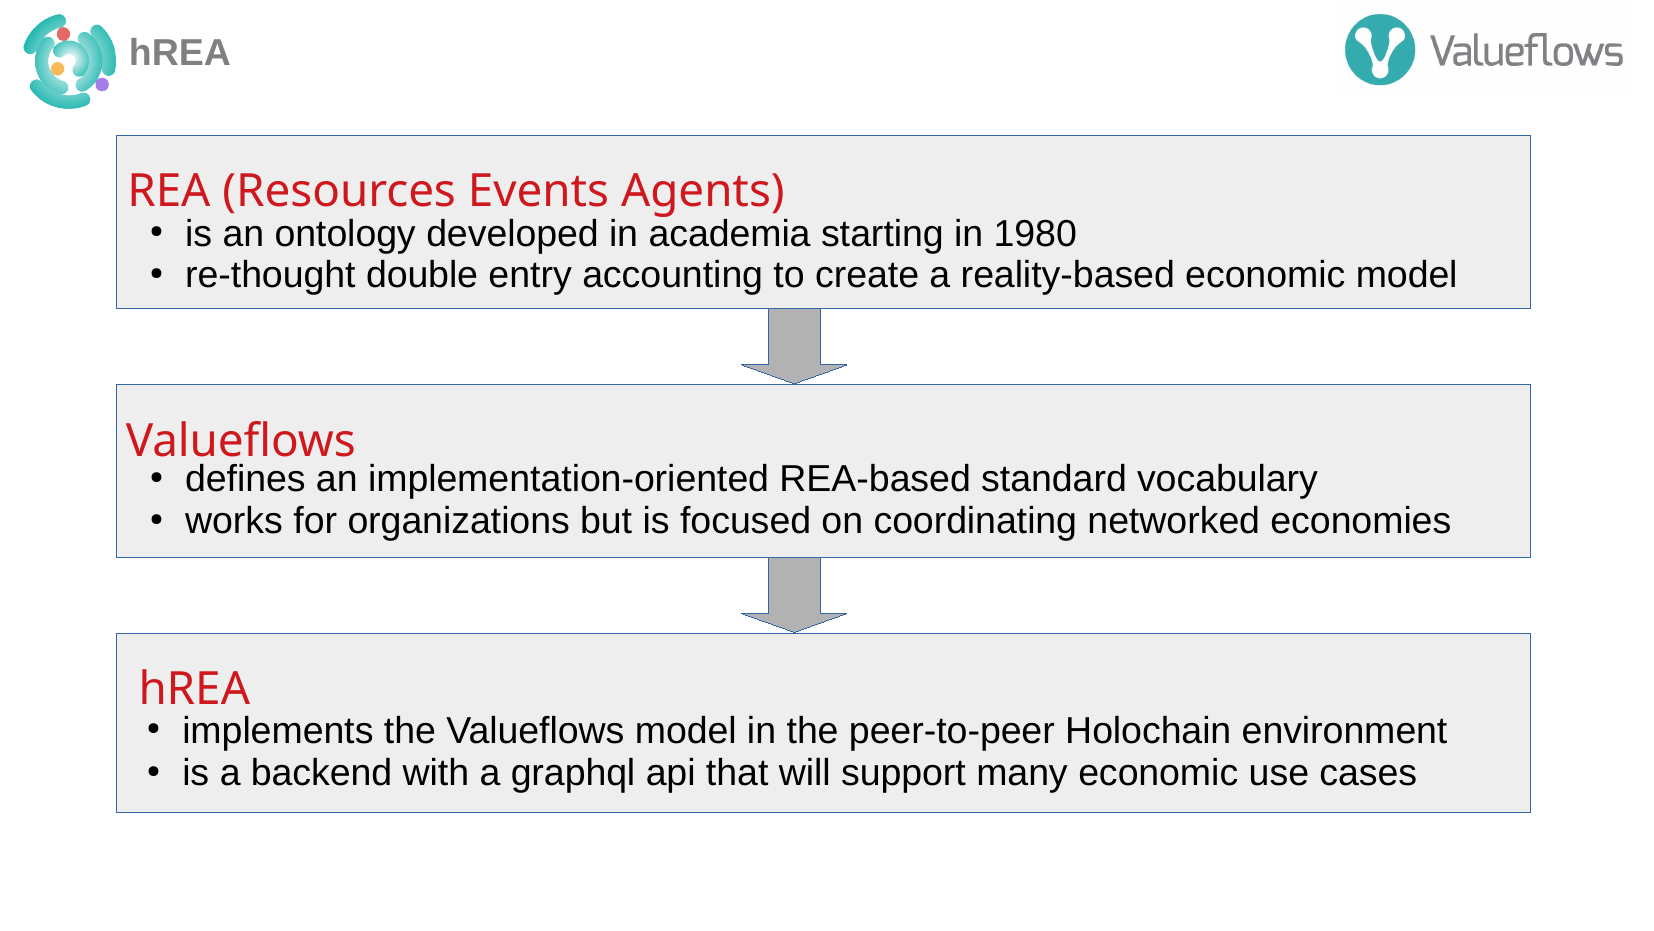

hREA
REA (Resources Events Agents)
is an ontology developed in academia starting in 1980
re-thought double entry accounting to create a reality-based economic model
Valueflows
defines an implementation-oriented REA-based standard vocabulary
works for organizations but is focused on coordinating networked economies
hREA
implements the Valueflows model in the peer-to-peer Holochain environment
is a backend with a graphql api that will support many economic use cases